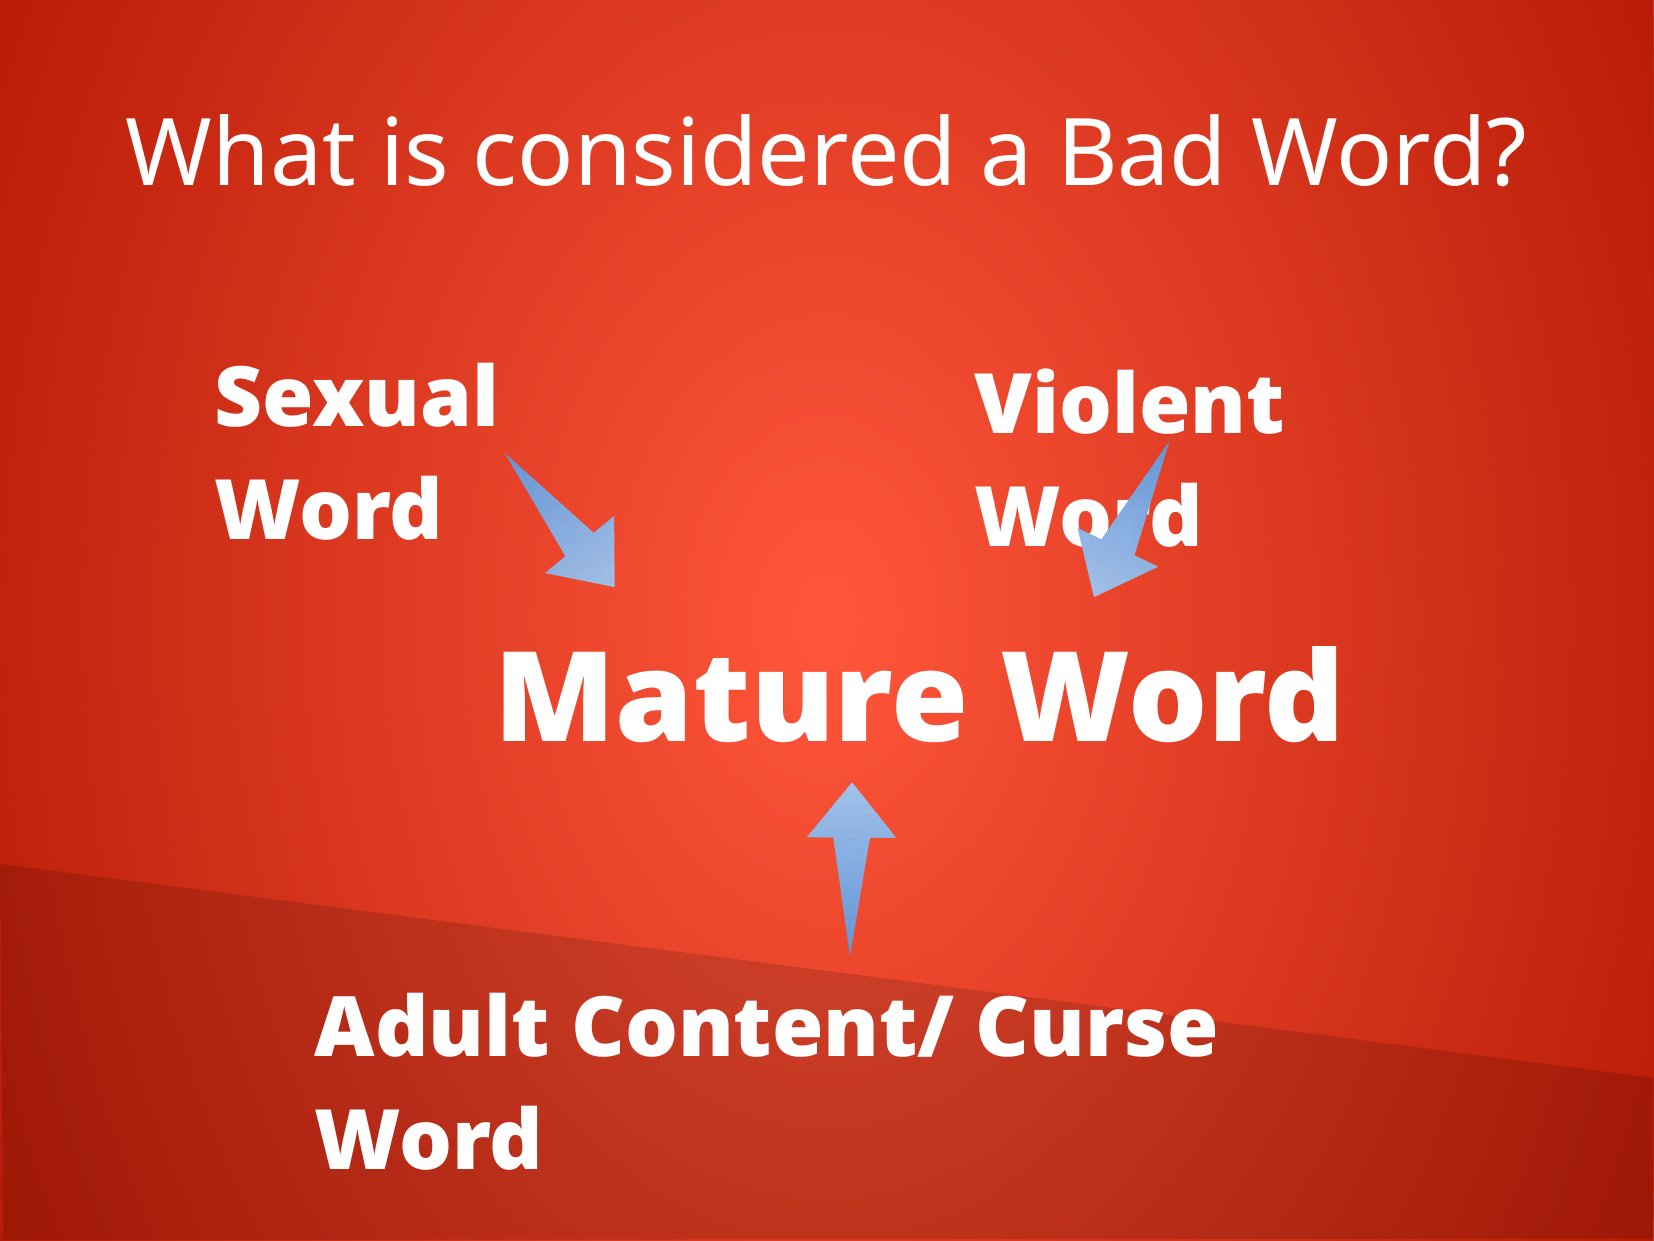

# What is considered a Bad Word?
Sexual Word
Violent Word
Mature Word
Adult Content/ Curse Word